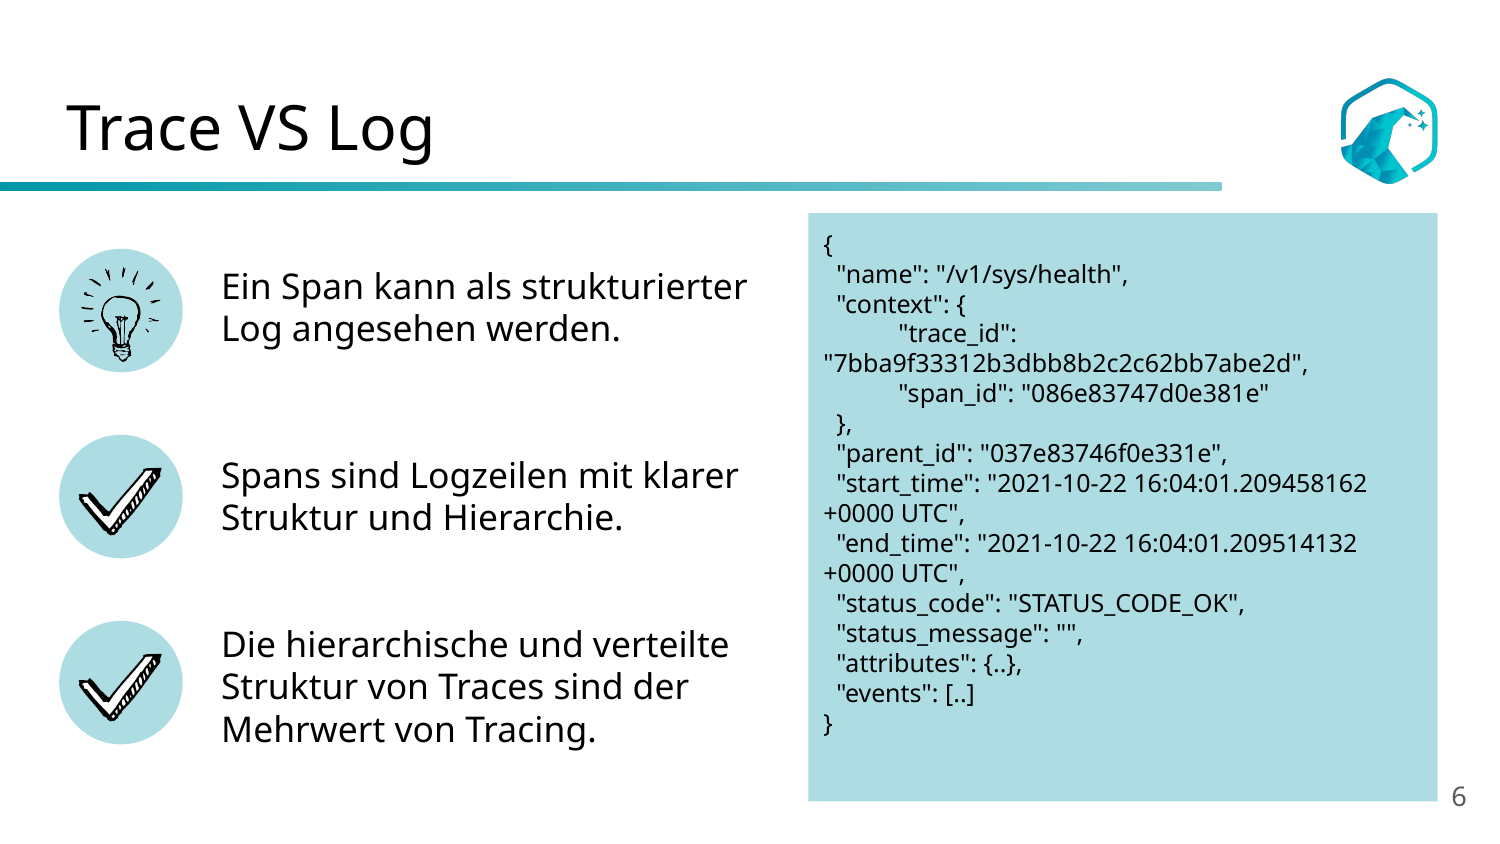

# Trace VS Log
{
 "name": "/v1/sys/health",
 "context": {
	"trace_id": "7bba9f33312b3dbb8b2c2c62bb7abe2d",
	"span_id": "086e83747d0e381e"
 },
 "parent_id": "037e83746f0e331e",
 "start_time": "2021-10-22 16:04:01.209458162 +0000 UTC",
 "end_time": "2021-10-22 16:04:01.209514132 +0000 UTC",
 "status_code": "STATUS_CODE_OK",
 "status_message": "",
 "attributes": {..},
 "events": [..]
}
Ein Span kann als strukturierter
Log angesehen werden.
Spans sind Logzeilen mit klarer
Struktur und Hierarchie.
Die hierarchische und verteilte
Struktur von Traces sind der
Mehrwert von Tracing.